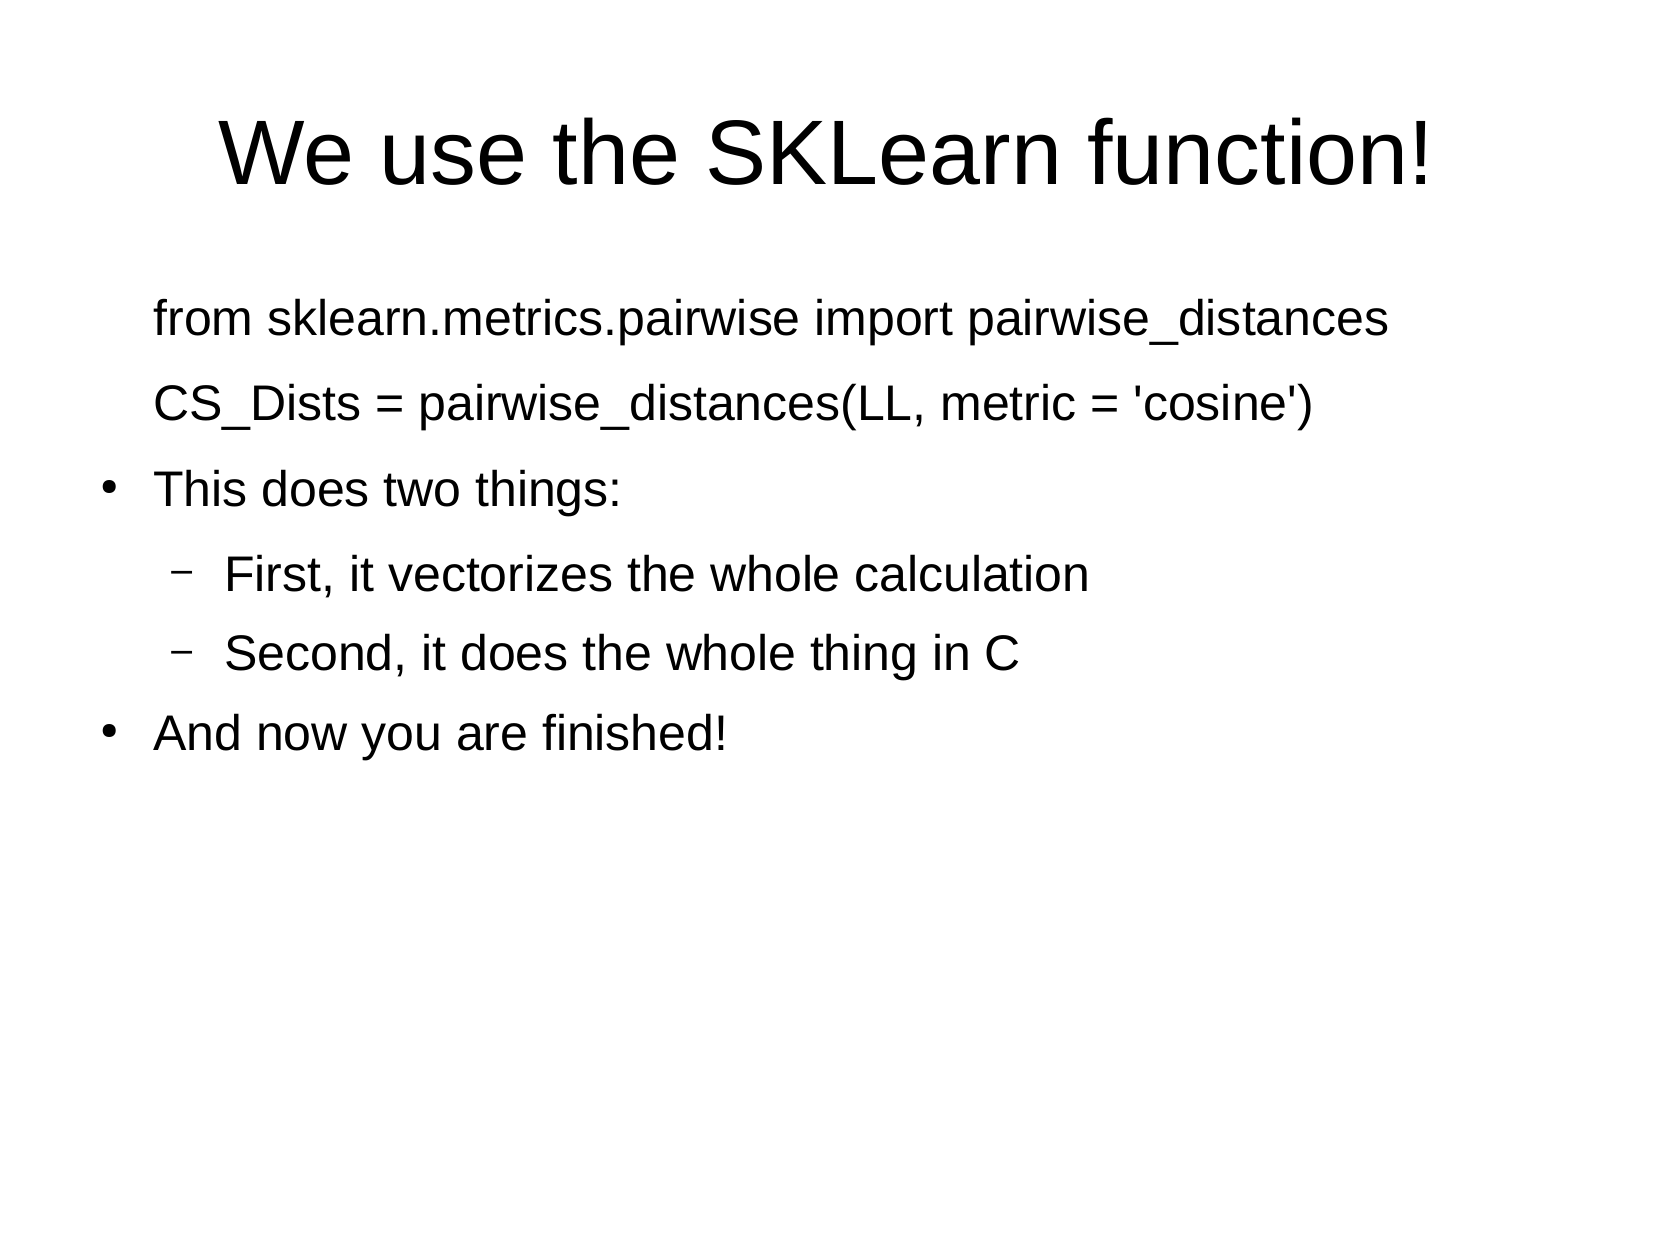

# We use the SKLearn function!
from sklearn.metrics.pairwise import pairwise_distances
CS_Dists = pairwise_distances(LL, metric = 'cosine')
This does two things:
First, it vectorizes the whole calculation
Second, it does the whole thing in C
And now you are finished!